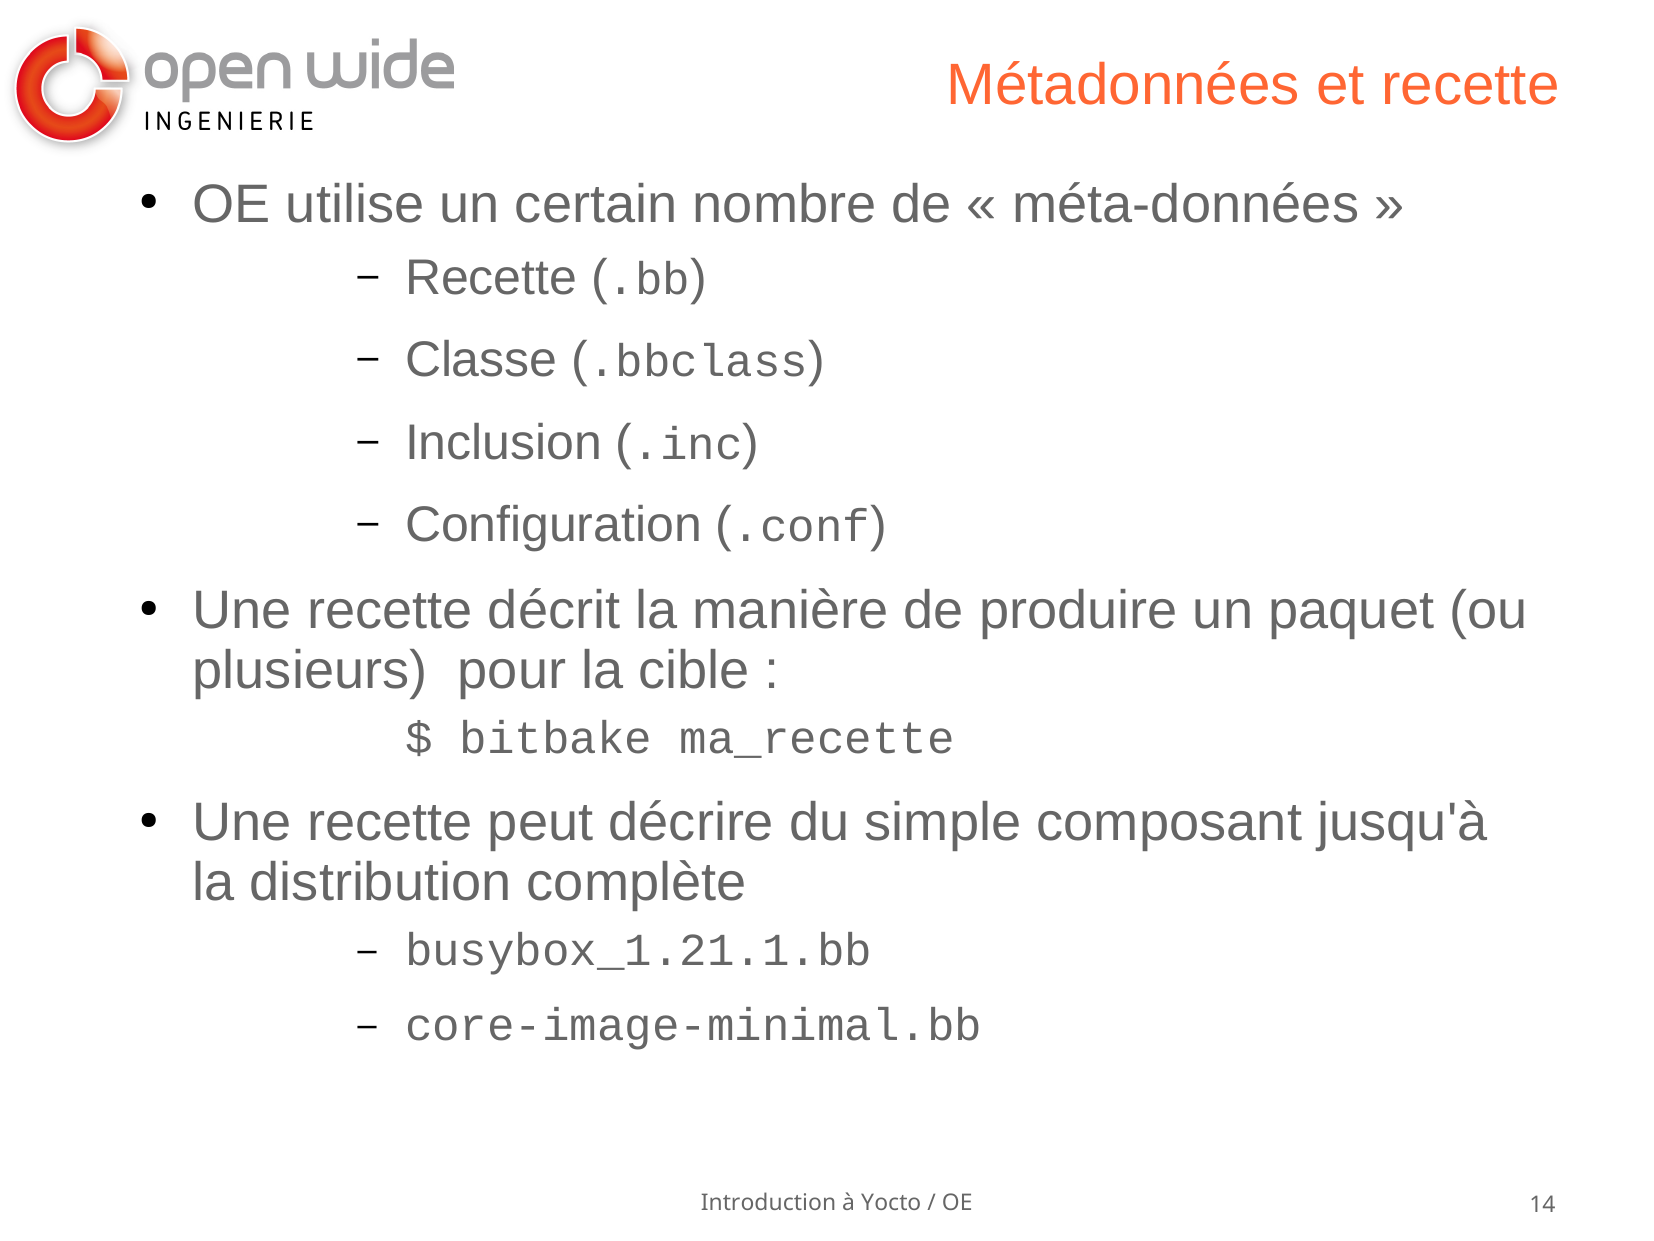

# Métadonnées et recette
OE utilise un certain nombre de « méta-données »
Recette (.bb)
Classe (.bbclass)
Inclusion (.inc)
Configuration (.conf)
Une recette décrit la manière de produire un paquet (ou plusieurs) pour la cible :
$ bitbake ma_recette
Une recette peut décrire du simple composant jusqu'à la distribution complète
busybox_1.21.1.bb
core-image-minimal.bb